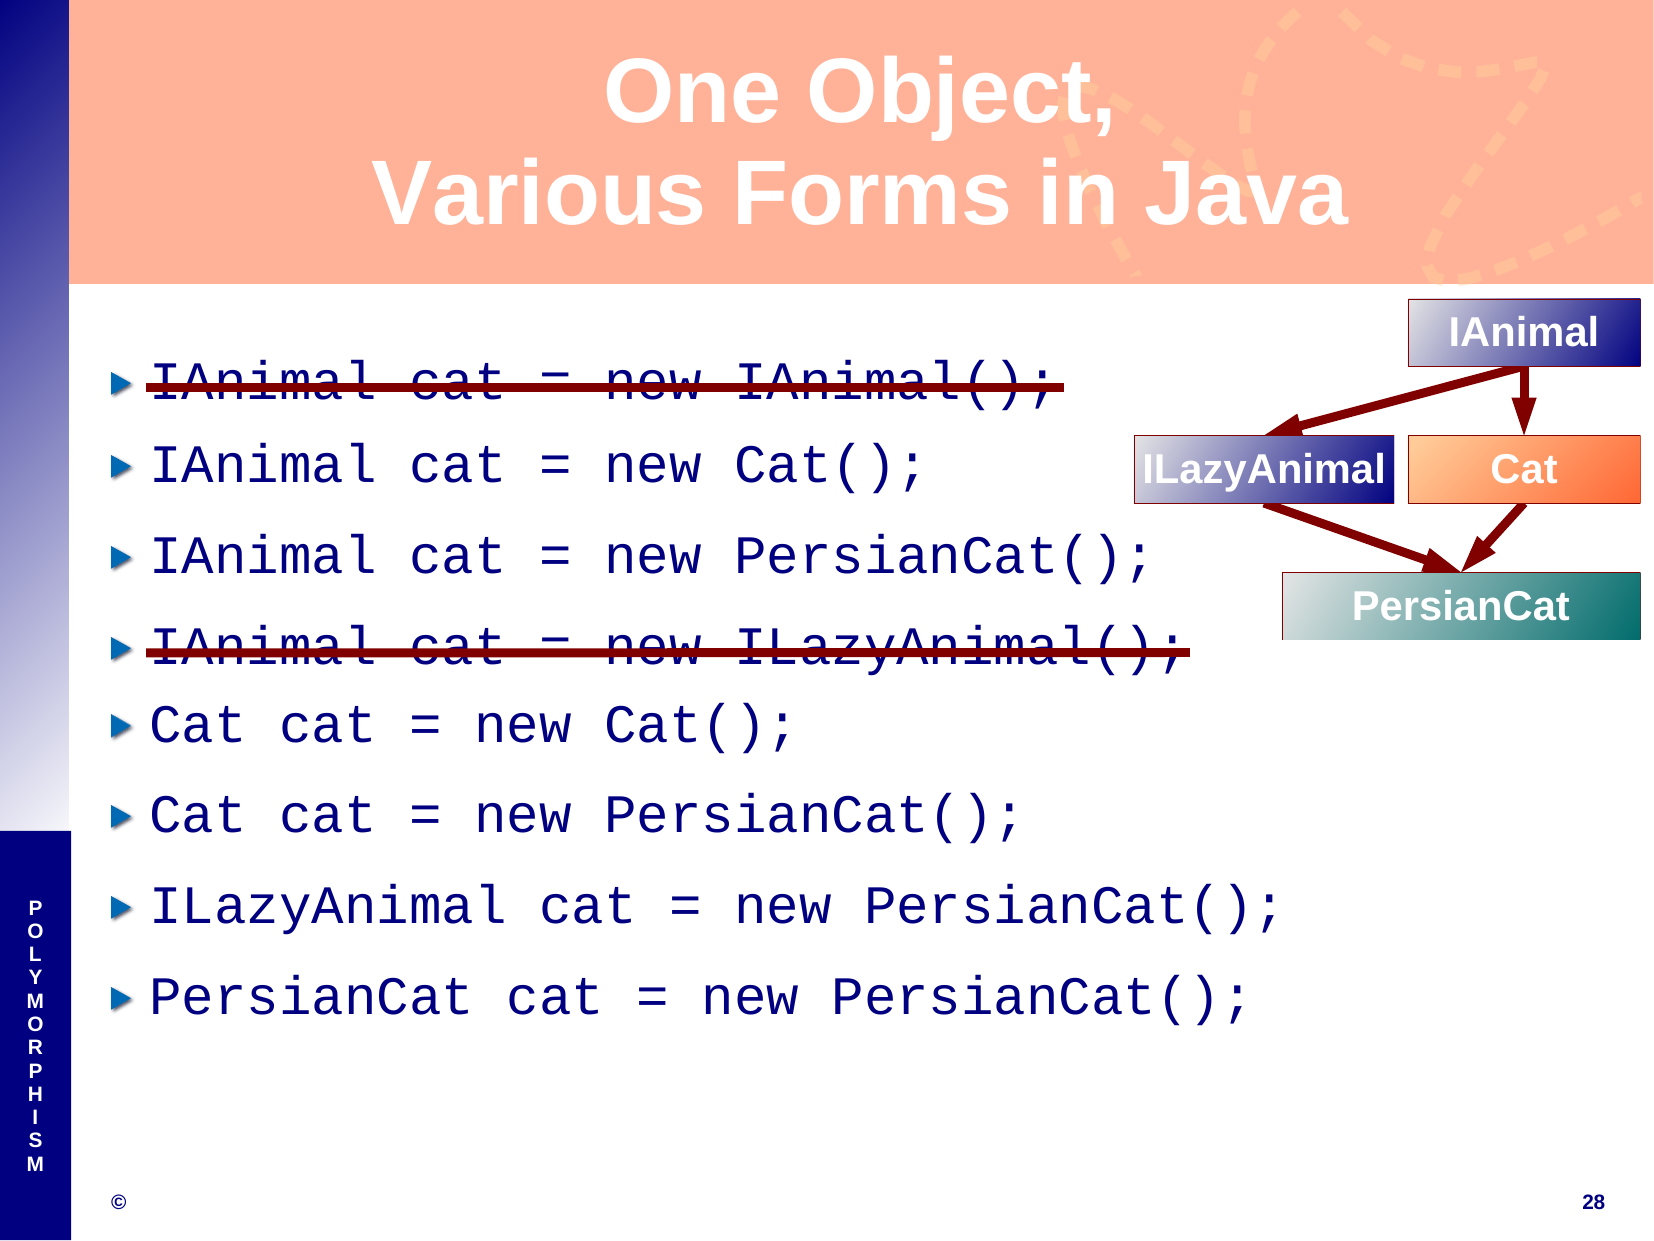

# One Object, Various Forms in Java
IAnimal
IAnimal cat = new IAnimal();
ILazyAnimal
Cat
IAnimal cat = new Cat();
IAnimal cat = new PersianCat();
IAnimal cat = new ILazyAnimal();
PersianCat
Cat cat = new Cat();
Cat cat = new PersianCat();
ILazyAnimal cat = new PersianCat();
PersianCat cat = new PersianCat();
P
O
L
Y
M
O
R
P
H
I
S
M